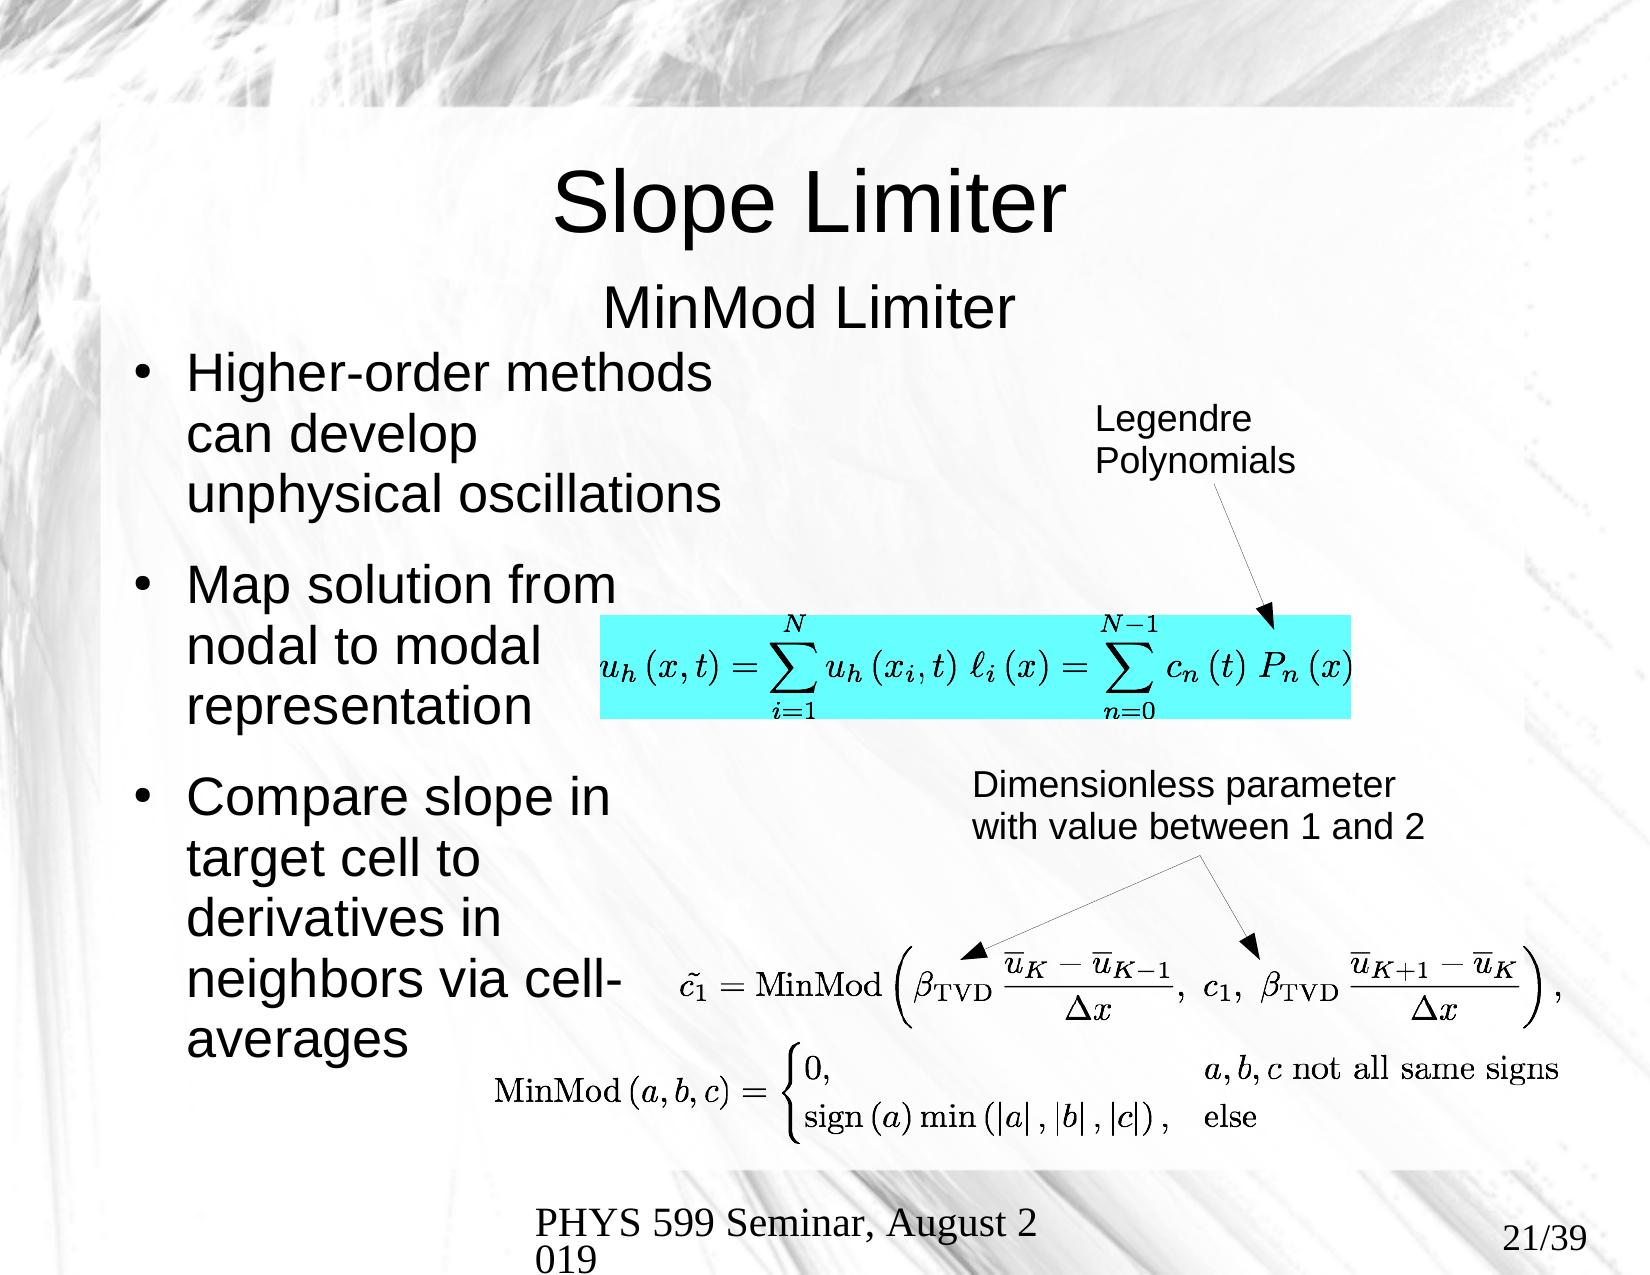

# Slope Limiter
MinMod Limiter
Higher-order methods can develop unphysical oscillations
Map solution from nodal to modal representation
Compare slope in target cell to derivatives in neighbors via cell-averages
Legendre Polynomials
Dimensionless parameter with value between 1 and 2
PHYS 599 Seminar, August 2019
21